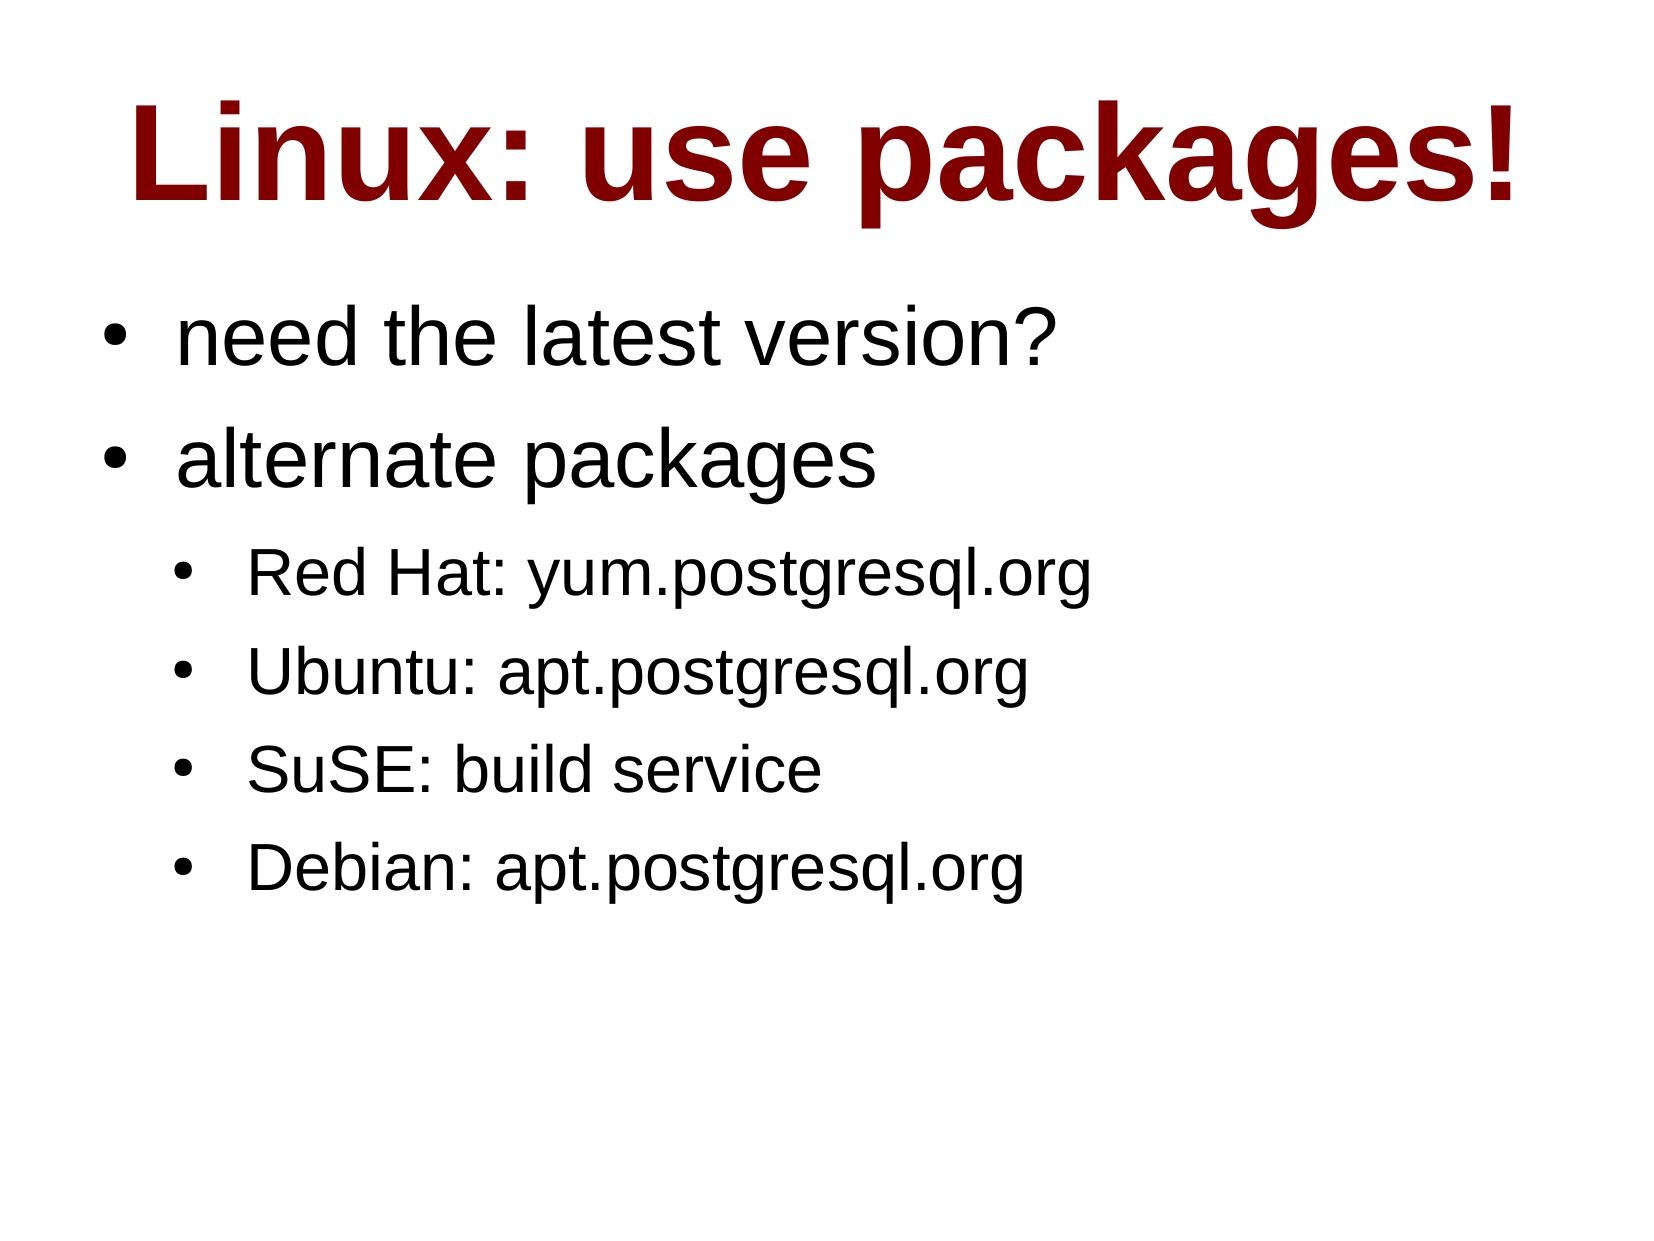

# Linux: use packages!
need the latest version?
alternate packages
Red Hat: yum.postgresql.org
Ubuntu: apt.postgresql.org
SuSE: build service
Debian: apt.postgresql.org